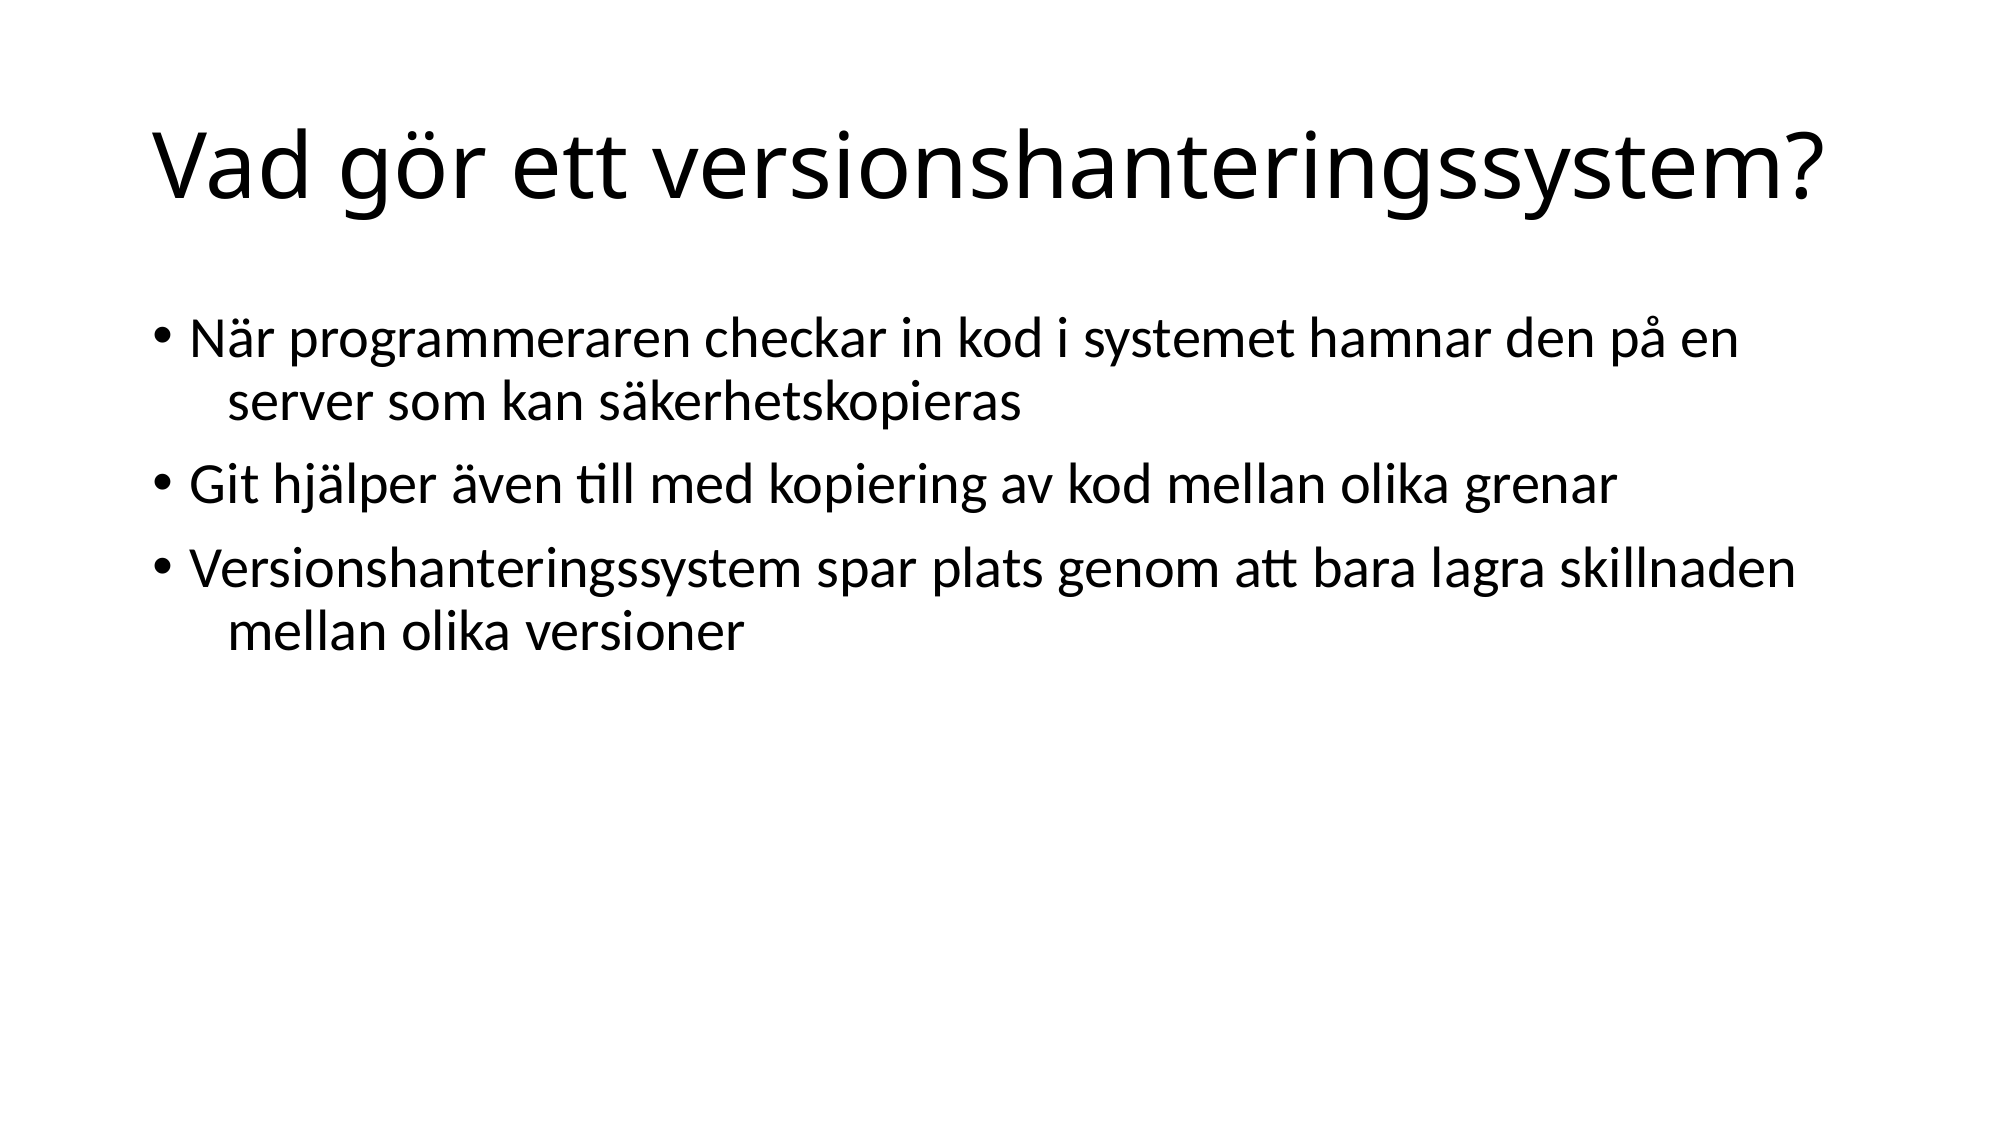

# Vad gör ett versionshanteringssystem?
När programmeraren checkar in kod i systemet hamnar den på en server som kan säkerhetskopieras
Git hjälper även till med kopiering av kod mellan olika grenar
Versionshanteringssystem spar plats genom att bara lagra skillnaden mellan olika versioner